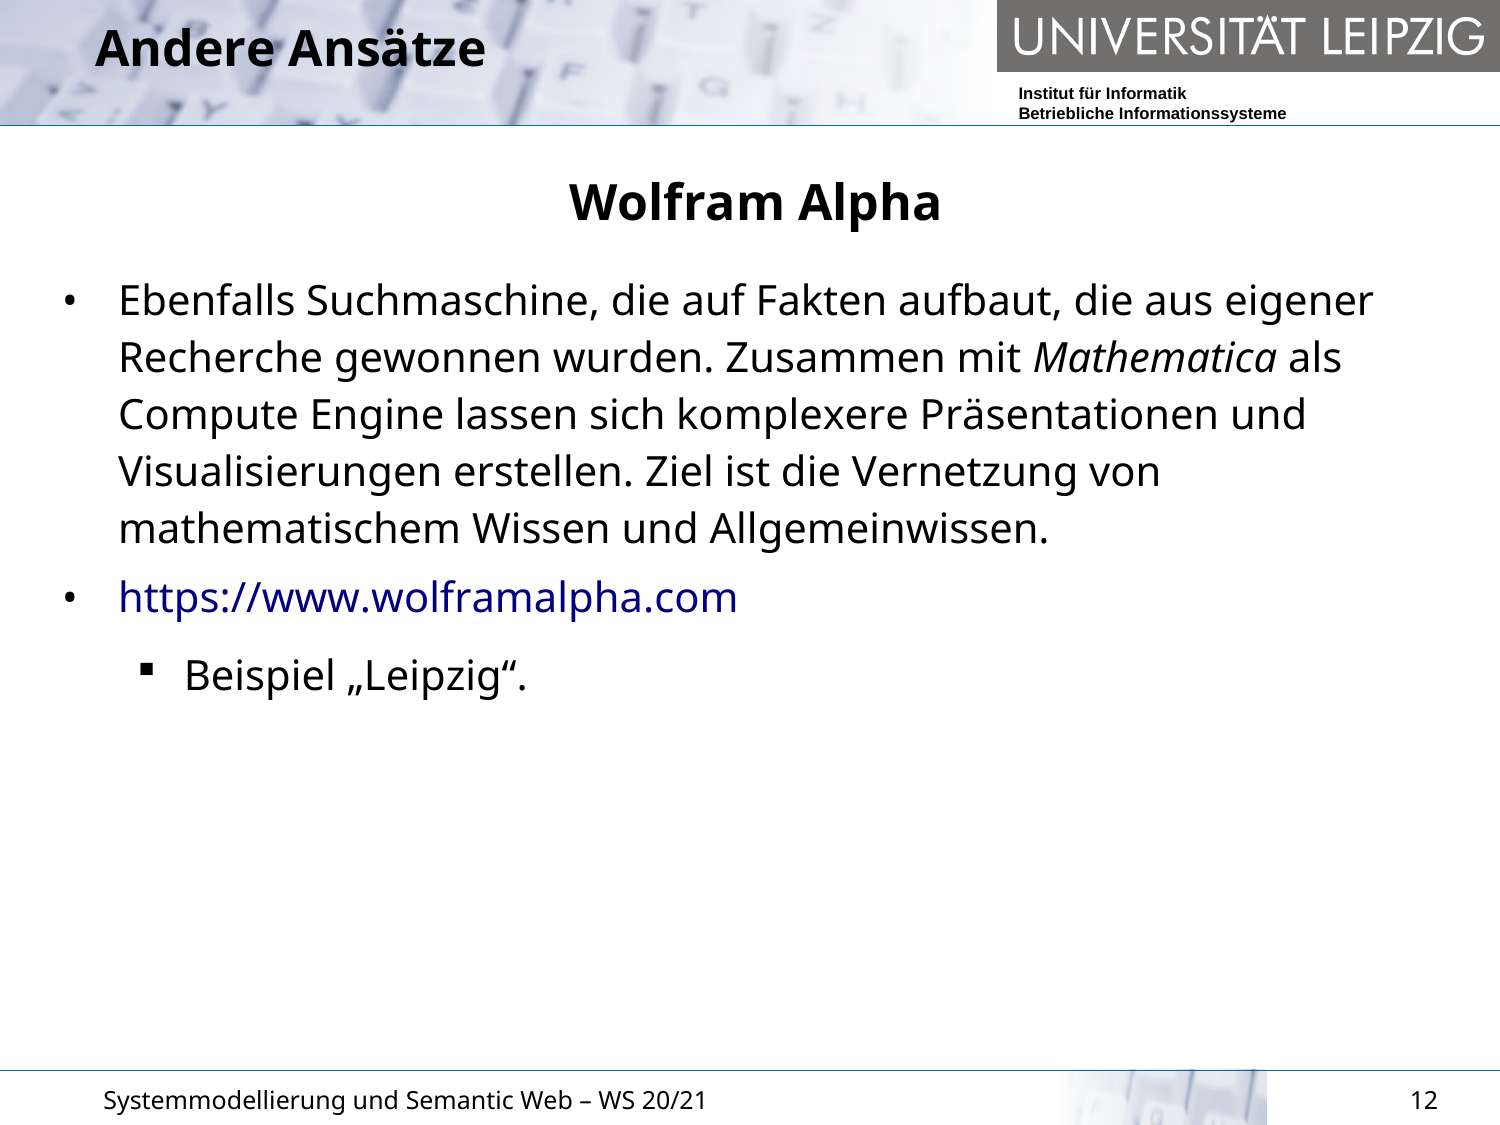

Andere Ansätze
# Wolfram Alpha
Ebenfalls Suchmaschine, die auf Fakten aufbaut, die aus eigener Recherche gewonnen wurden. Zusammen mit Mathematica als Compute Engine lassen sich komplexere Präsentationen und Visualisierungen erstellen. Ziel ist die Vernetzung von mathematischem Wissen und Allgemeinwissen.
https://www.wolframalpha.com
Beispiel „Leipzig“.
Systemmodellierung und Semantic Web – WS 20/21
12